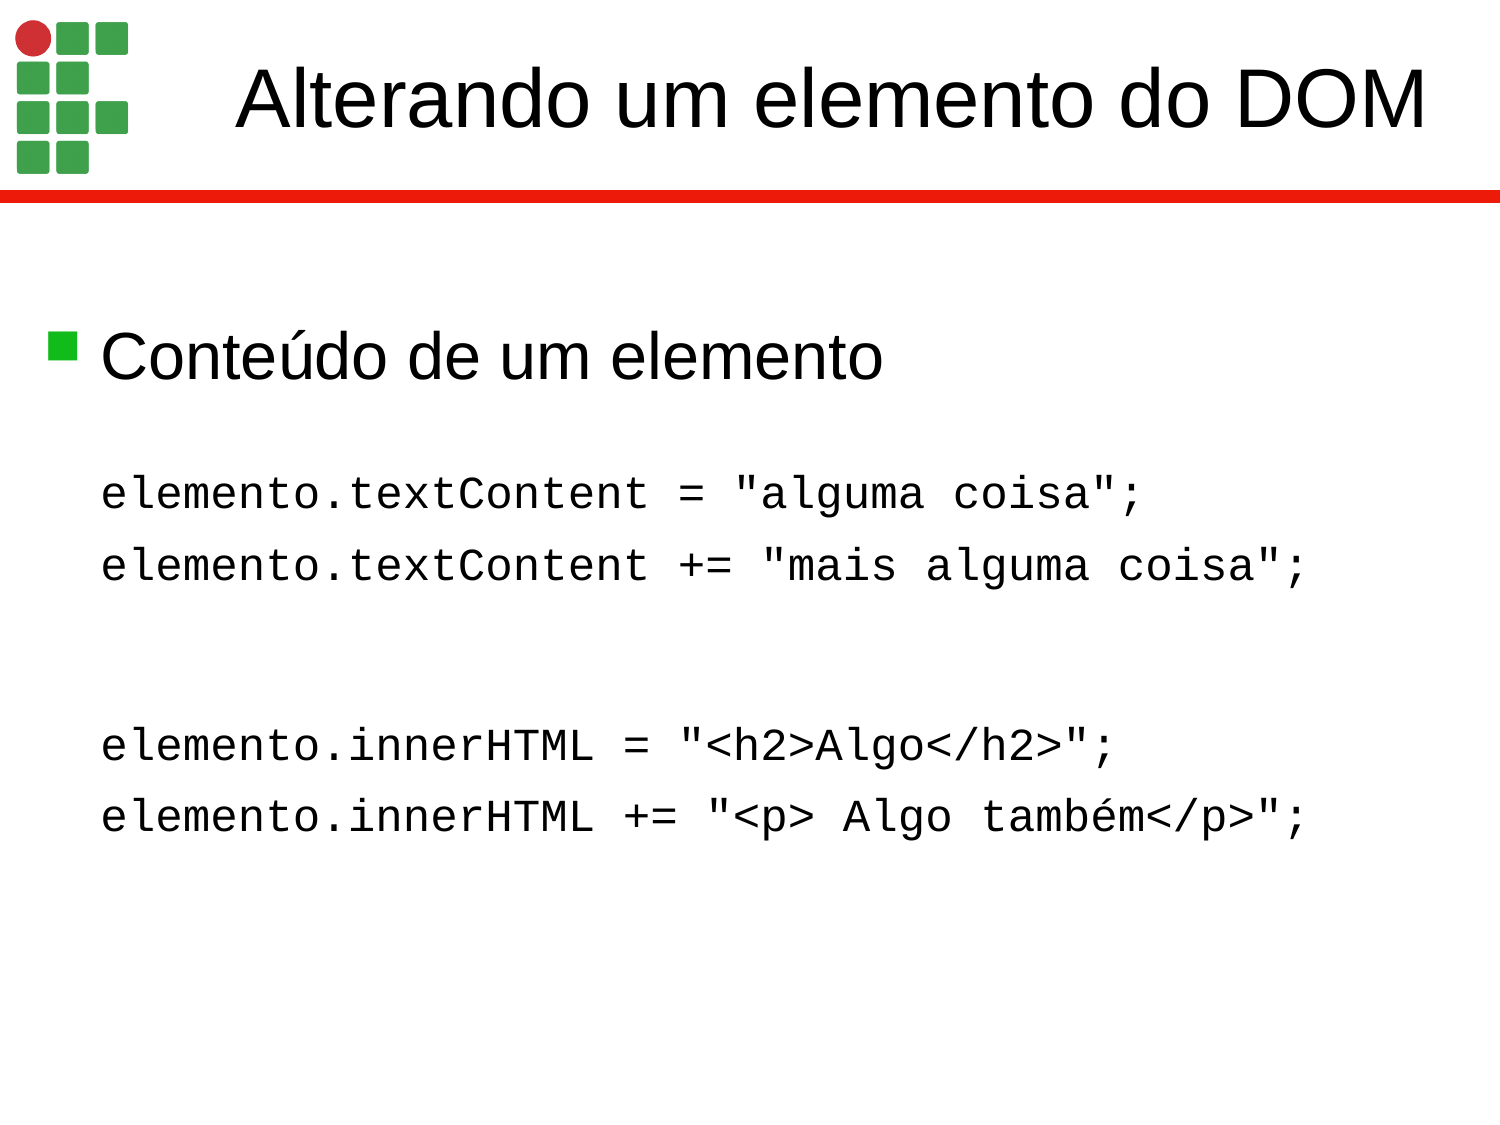

# Alterando um elemento do DOM
Conteúdo de um elemento
elemento.textContent = "alguma coisa";
elemento.textContent += "mais alguma coisa";
elemento.innerHTML = "<h2>Algo</h2>";
elemento.innerHTML += "<p> Algo também</p>";